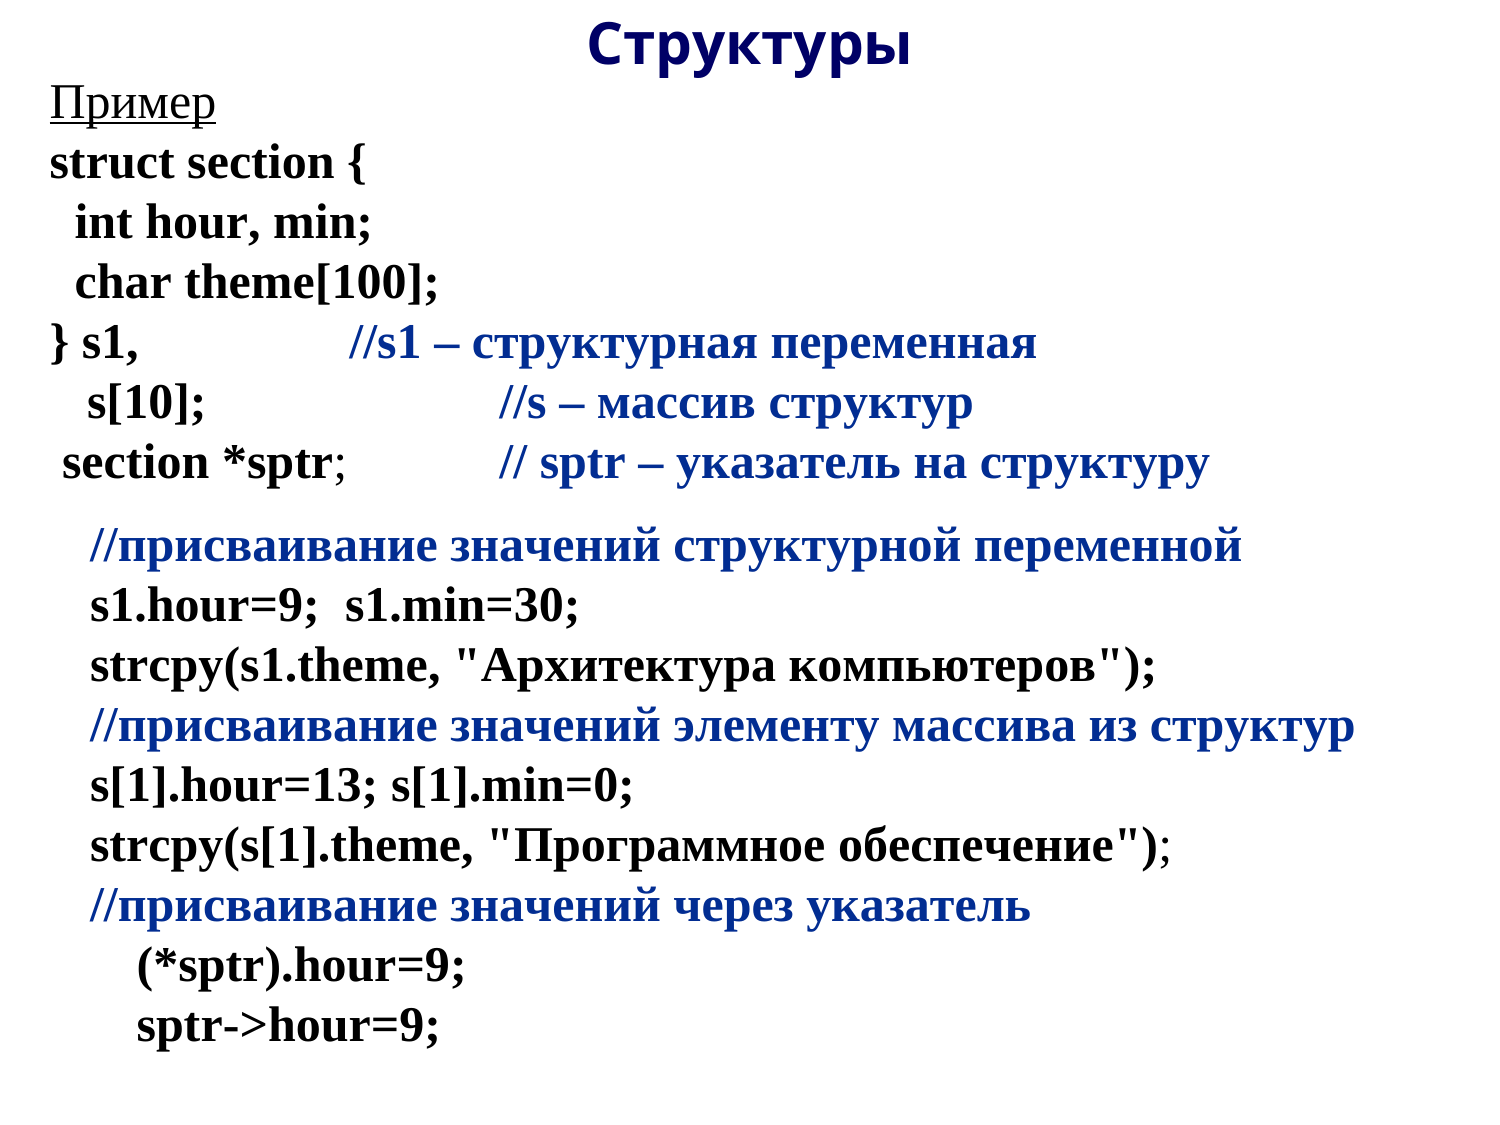

Структуры
Пример
struct section {
 int hour, min;
 char theme[100];
} s1, 		//s1 – структурная переменная
 s[10];		//s – массив структур
 section *sptr; 	// sptr – указатель на структуру
//присваивание значений структурной переменной
s1.hour=9; s1.min=30;
strcpy(s1.theme, "Архитектура компьютеров");
//присваивание значений элементу массива из структур
s[1].hour=13; s[1].min=0;
strcpy(s[1].theme, "Программное обеспечение");
//присваивание значений через указатель
	(*sptr).hour=9;
	sptr->hour=9;